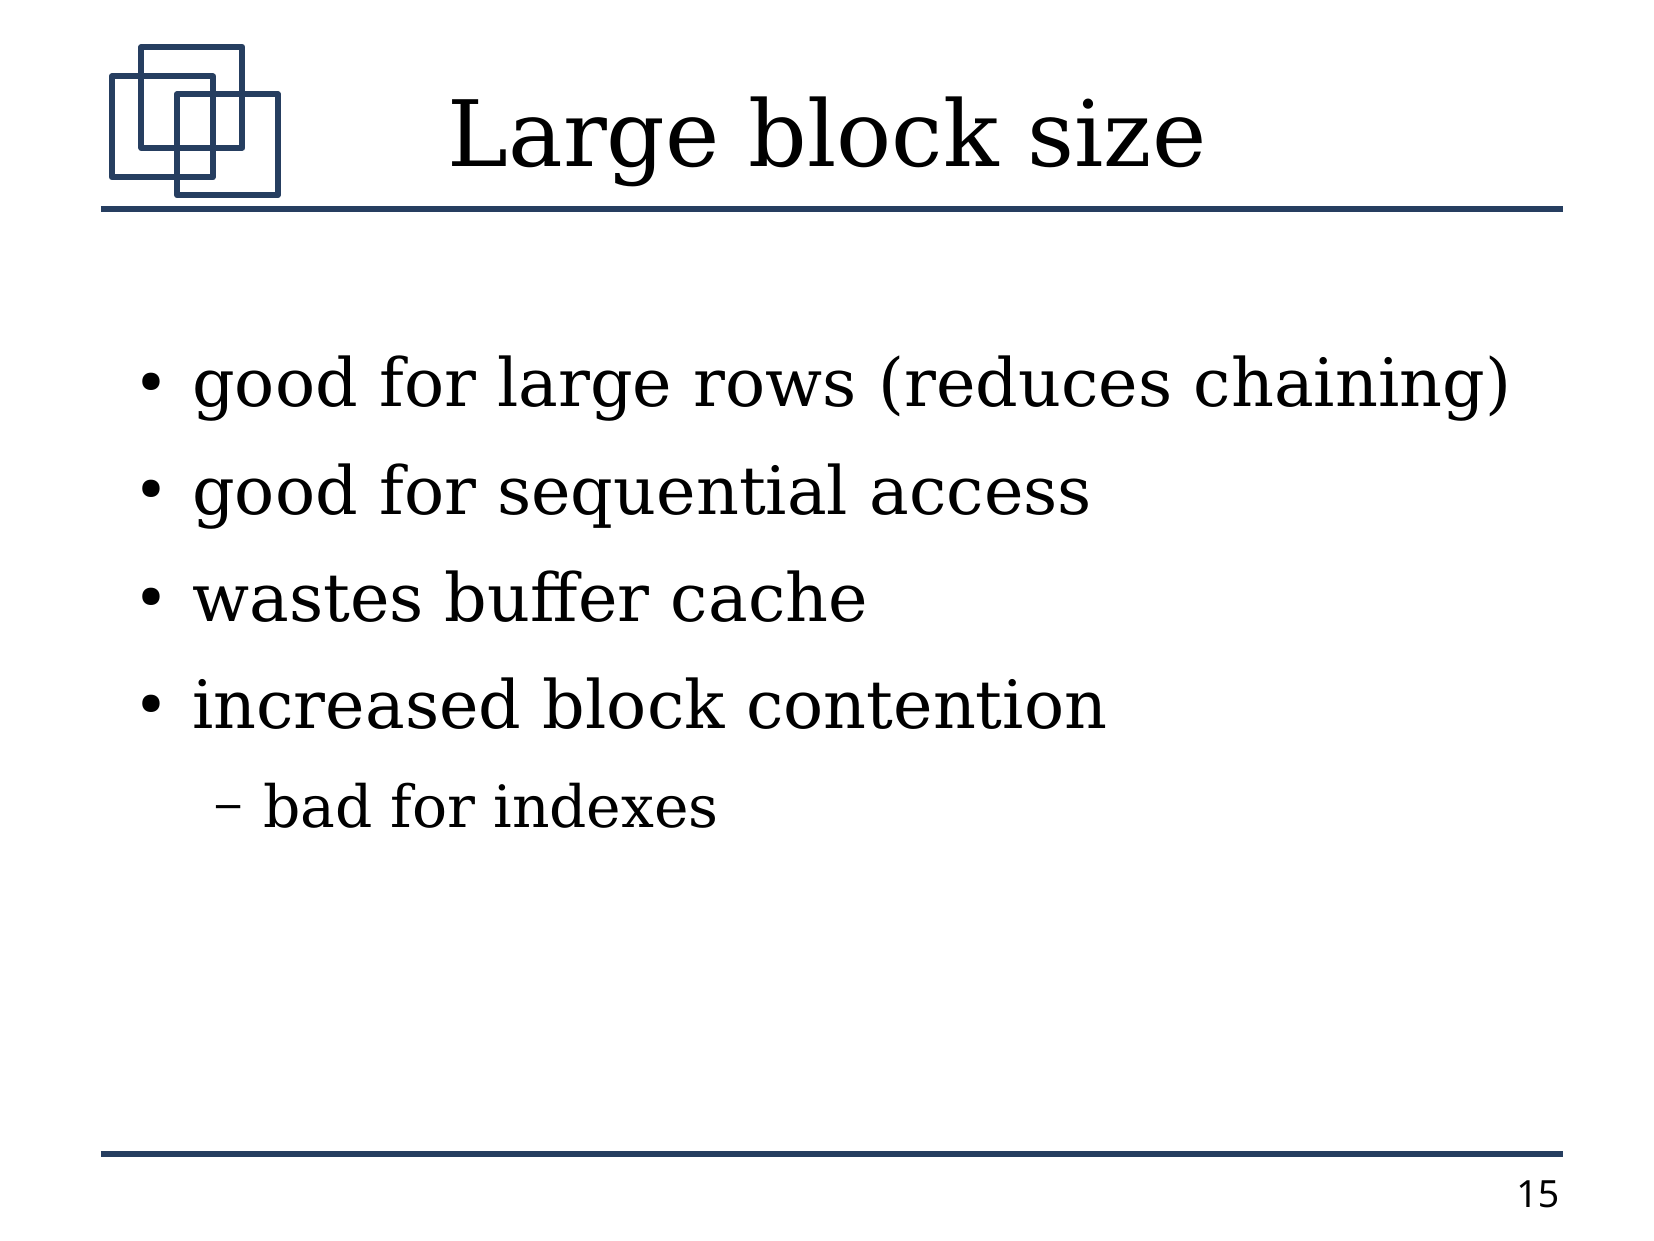

# Large block size
good for large rows (reduces chaining)
good for sequential access
wastes buffer cache
increased block contention
bad for indexes